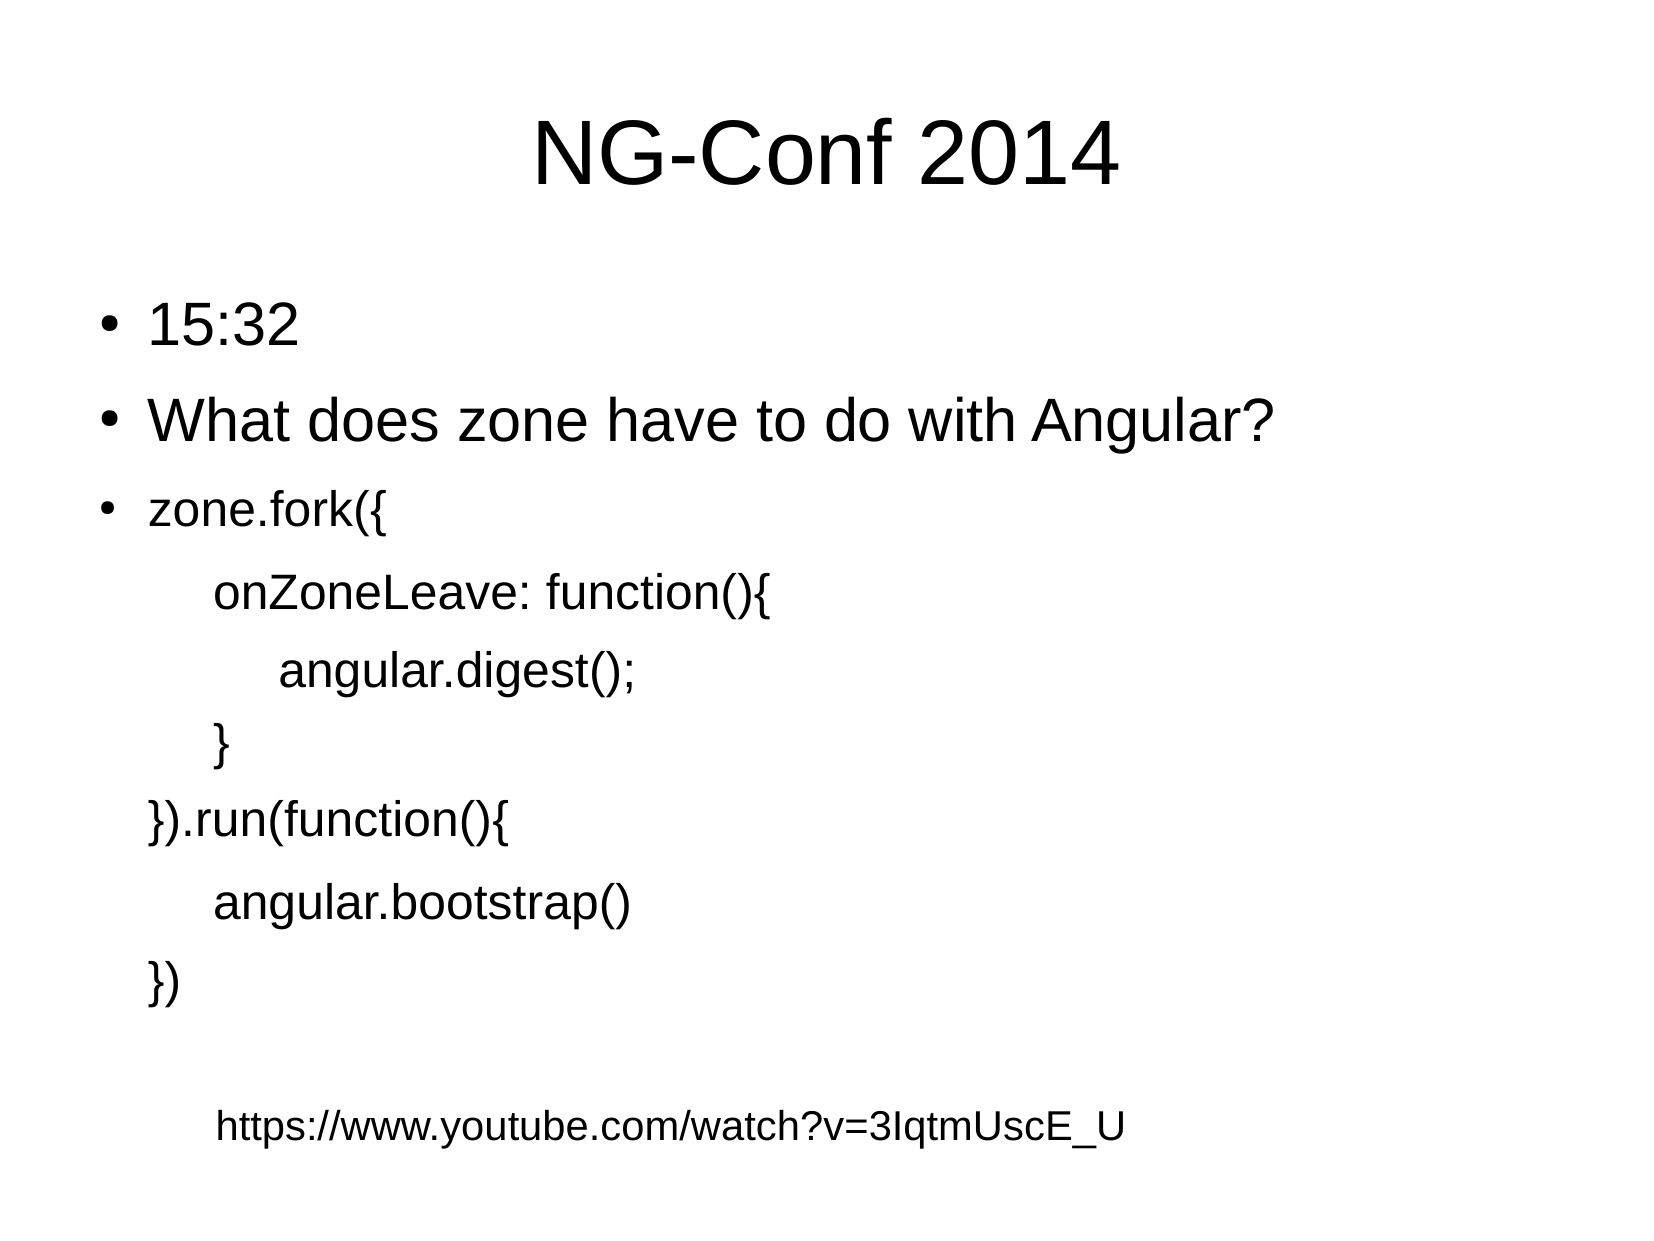

# NG-Conf 2014
15:32
What does zone have to do with Angular?
zone.fork({
onZoneLeave: function(){
angular.digest();
}
}).run(function(){
angular.bootstrap()
})
https://www.youtube.com/watch?v=3IqtmUscE_U